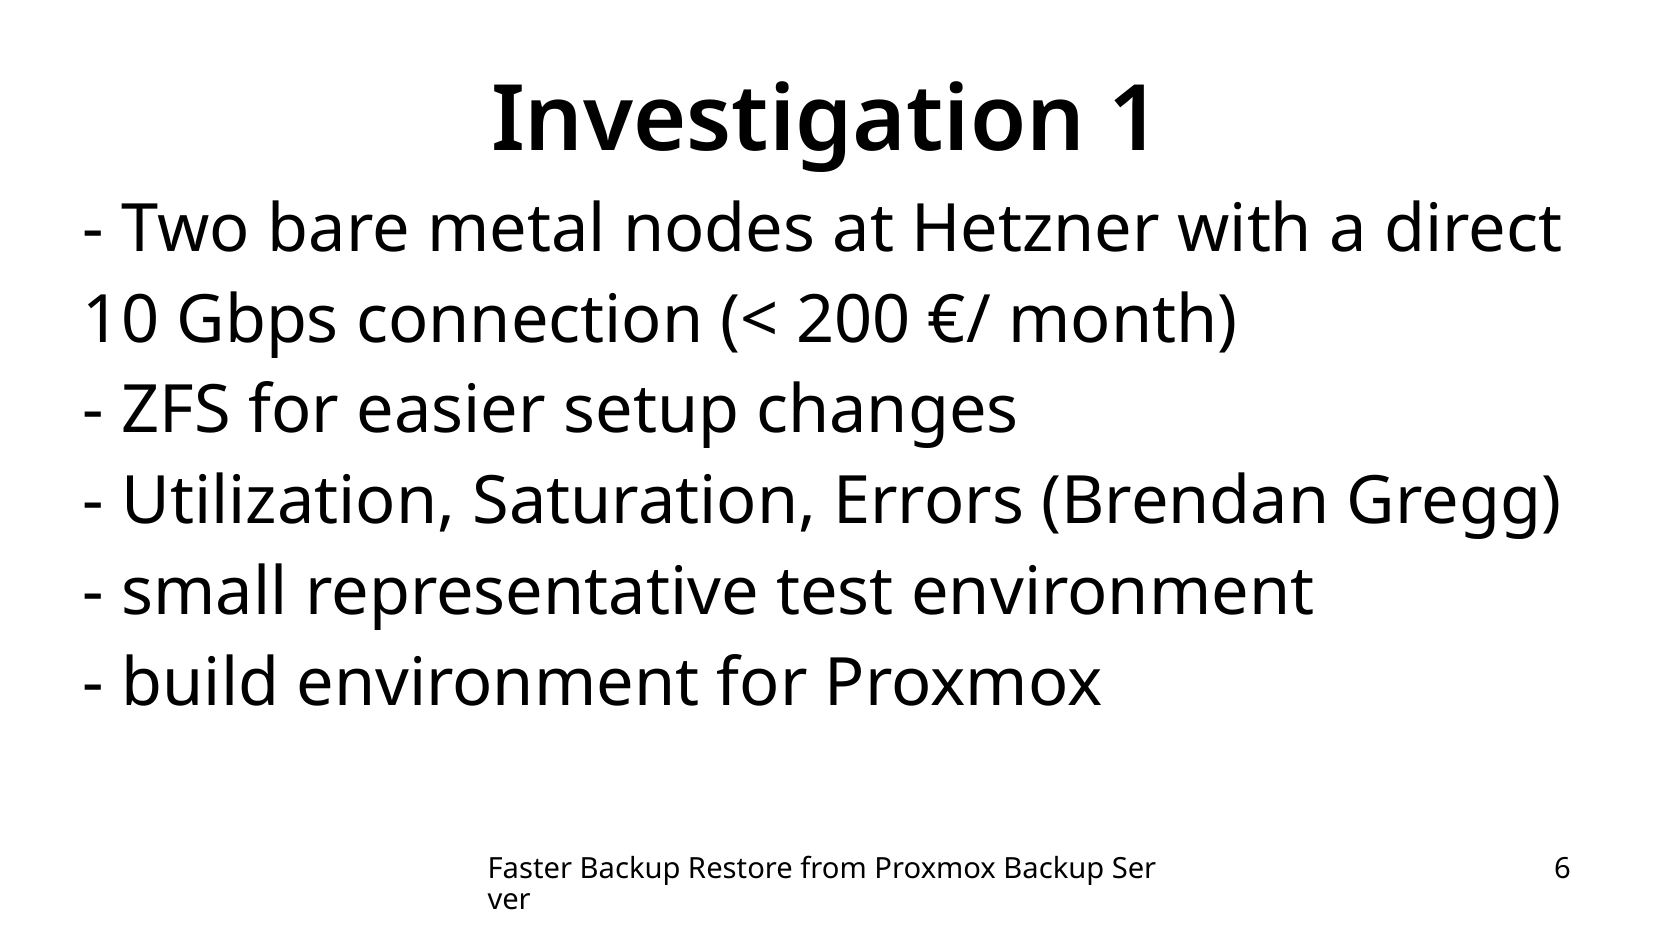

# Investigation 1
- Two bare metal nodes at Hetzner with a direct 10 Gbps connection (< 200 €/ month)
- ZFS for easier setup changes
- Utilization, Saturation, Errors (Brendan Gregg)
- small representative test environment
- build environment for Proxmox
Faster Backup Restore from Proxmox Backup Server
6